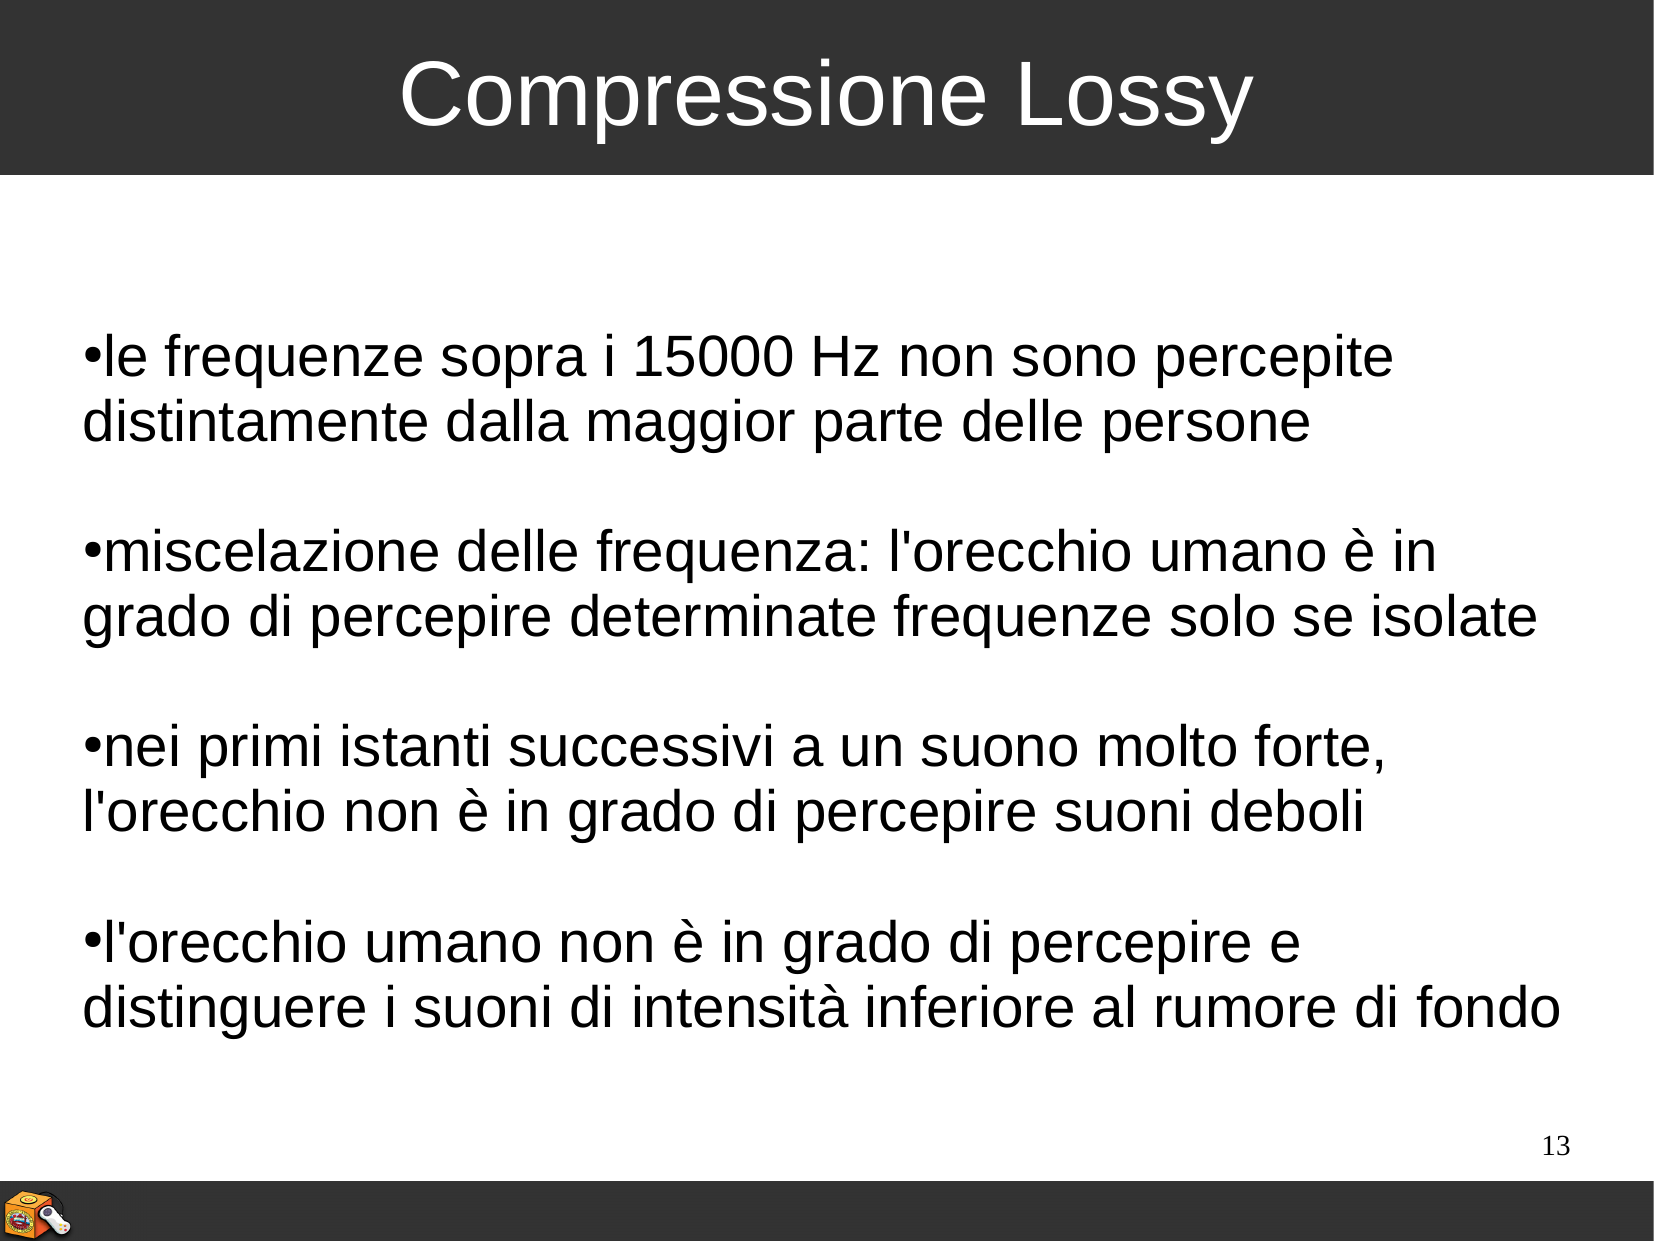

Compressione Lossy
# le frequenze sopra i 15000 Hz non sono percepite distintamente dalla maggior parte delle persone
miscelazione delle frequenza: l'orecchio umano è in grado di percepire determinate frequenze solo se isolate
nei primi istanti successivi a un suono molto forte, l'orecchio non è in grado di percepire suoni deboli
l'orecchio umano non è in grado di percepire e distinguere i suoni di intensità inferiore al rumore di fondo
13